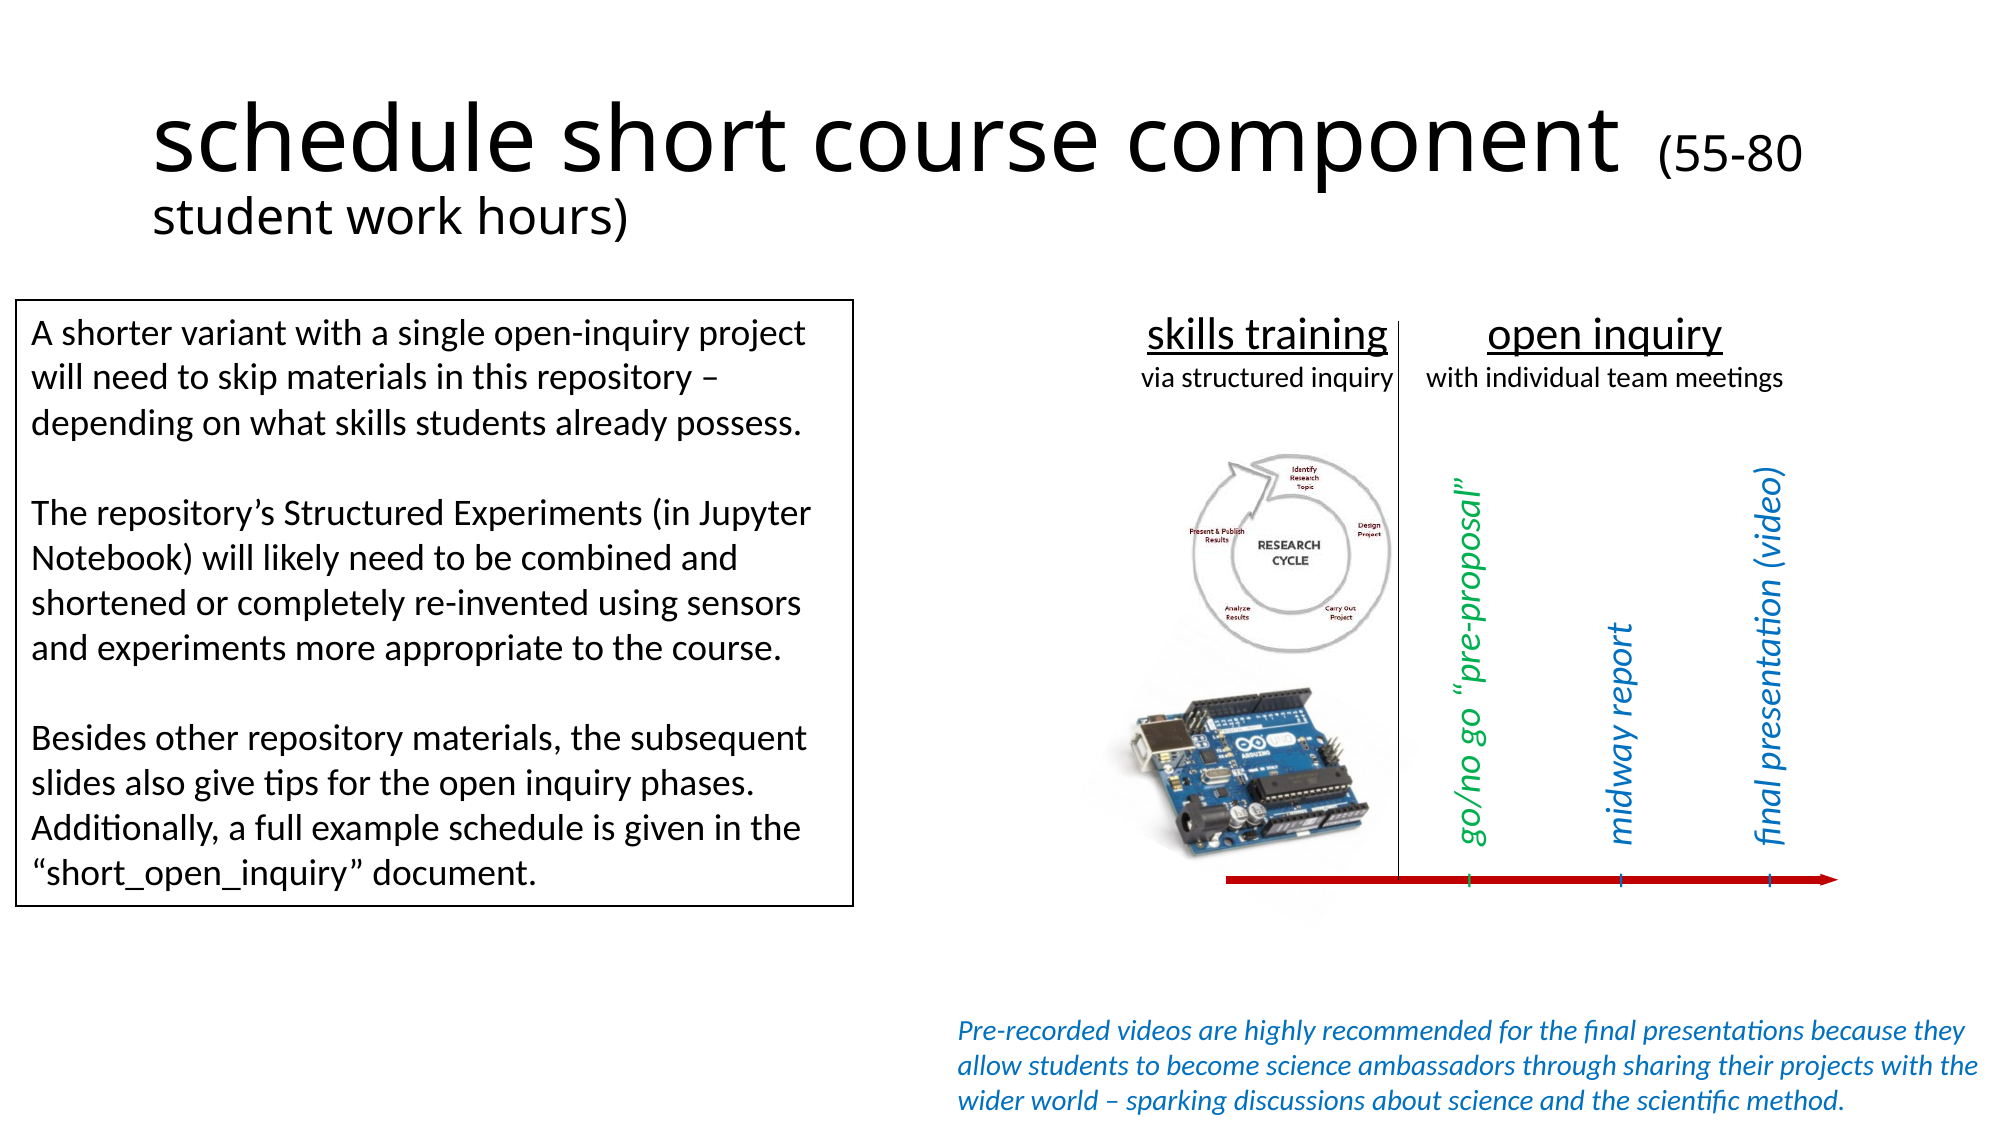

# schedule short course component (55-80 student work hours)
skills training
via structured inquiry
open inquiry
with individual team meetings
A shorter variant with a single open-inquiry project will need to skip materials in this repository – depending on what skills students already possess.
The repository’s Structured Experiments (in Jupyter Notebook) will likely need to be combined and shortened or completely re-invented using sensors and experiments more appropriate to the course.
Besides other repository materials, the subsequent slides also give tips for the open inquiry phases. Additionally, a full example schedule is given in the “short_open_inquiry” document.
– go/no go “pre-proposal”
– final presentation (video)
– midway report
Pre-recorded videos are highly recommended for the final presentations because they allow students to become science ambassadors through sharing their projects with the wider world – sparking discussions about science and the scientific method.